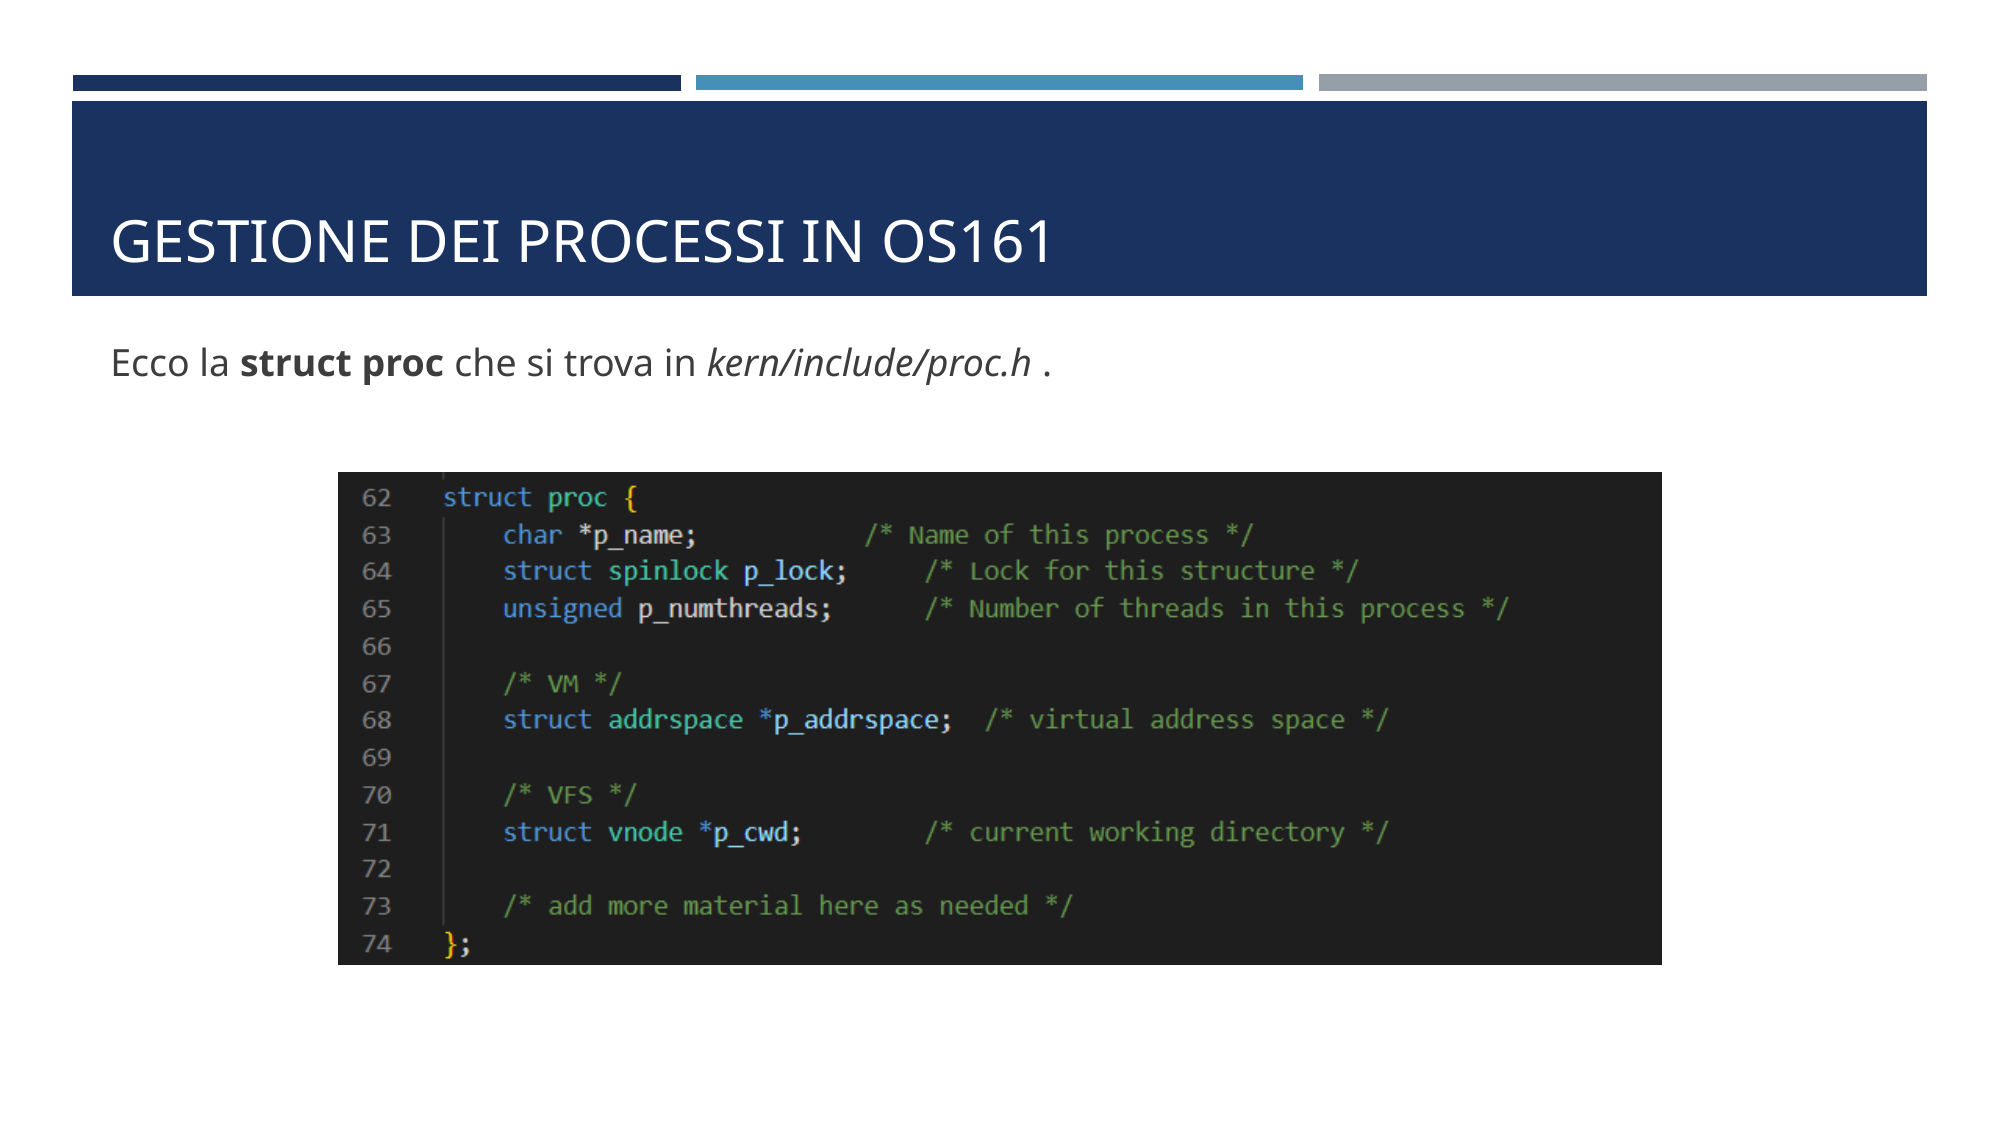

# Gestione dei processi in os161
Ecco la struct proc che si trova in kern/include/proc.h .